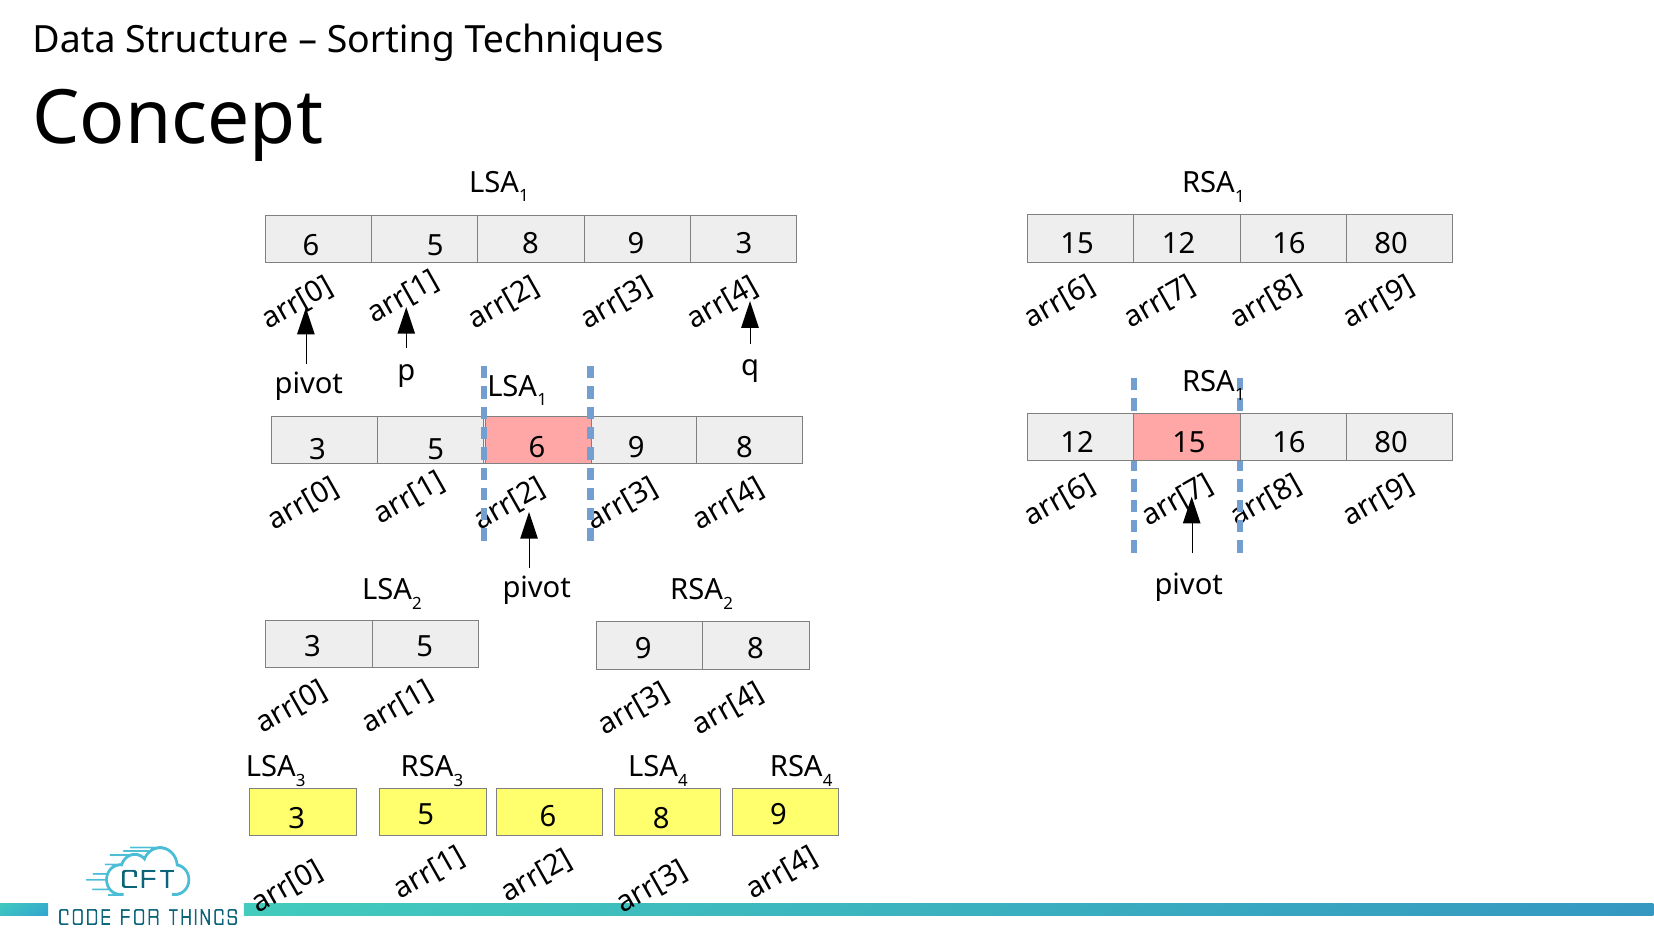

# Data Structure – Sorting Techniques Concept
LSA1
RSA1
arr[7]
arr[9]
arr[6]
arr[8]
15
12
16
80
8
9
 3
arr[1]
arr[4]
arr[3]
arr[0]
arr[2]
6
5
q
p
pivot
RSA1
12
15
16
80
arr[7]
arr[9]
arr[6]
arr[8]
pivot
LSA1
arr[1]
arr[4]
arr[3]
arr[2]
6
9
 8
3
5
arr[0]
pivot
15
LSA2
3
5
RSA2
9
8
9
8
arr[0]
arr[1]
arr[3]
arr[4]
LSA3
RSA3
LSA4
RSA4
5
arr[1]
9
arr[4]
3
arr[0]
8
arr[3]
6
arr[2]